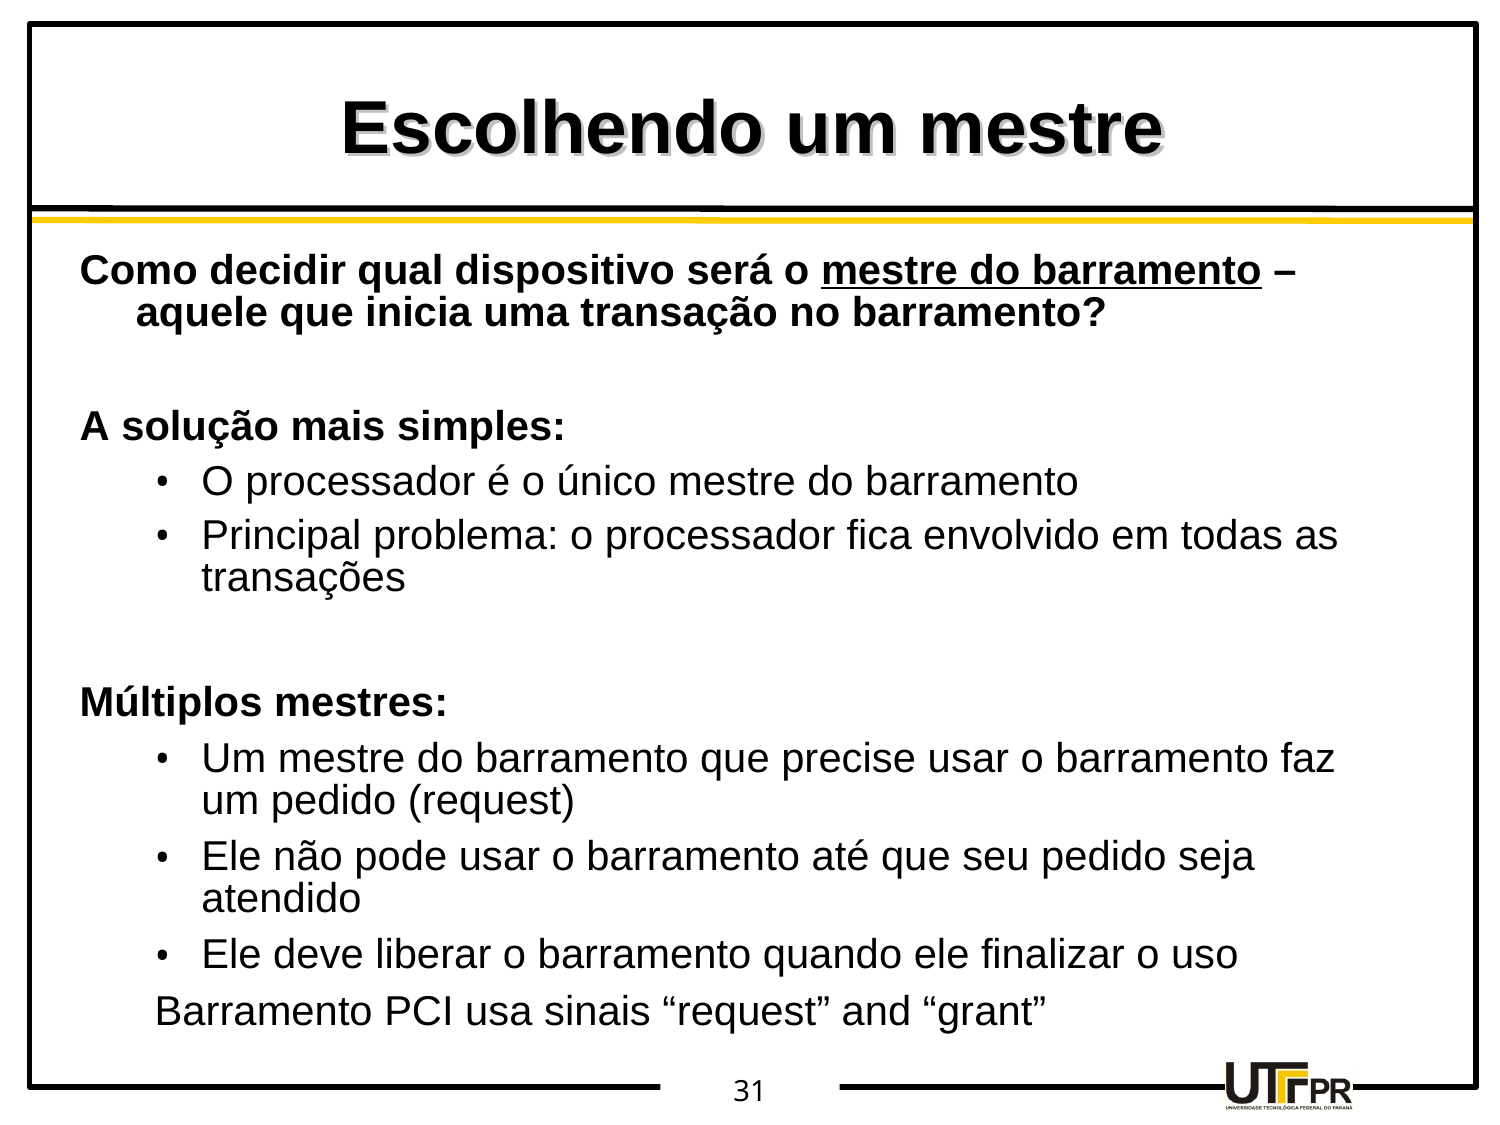

# Escolhendo um mestre
Como decidir qual dispositivo será o mestre do barramento – aquele que inicia uma transação no barramento?
A solução mais simples:
O processador é o único mestre do barramento
Principal problema: o processador fica envolvido em todas as transações
Múltiplos mestres:
Um mestre do barramento que precise usar o barramento faz um pedido (request)
Ele não pode usar o barramento até que seu pedido seja atendido
Ele deve liberar o barramento quando ele finalizar o uso
Barramento PCI usa sinais “request” and “grant”